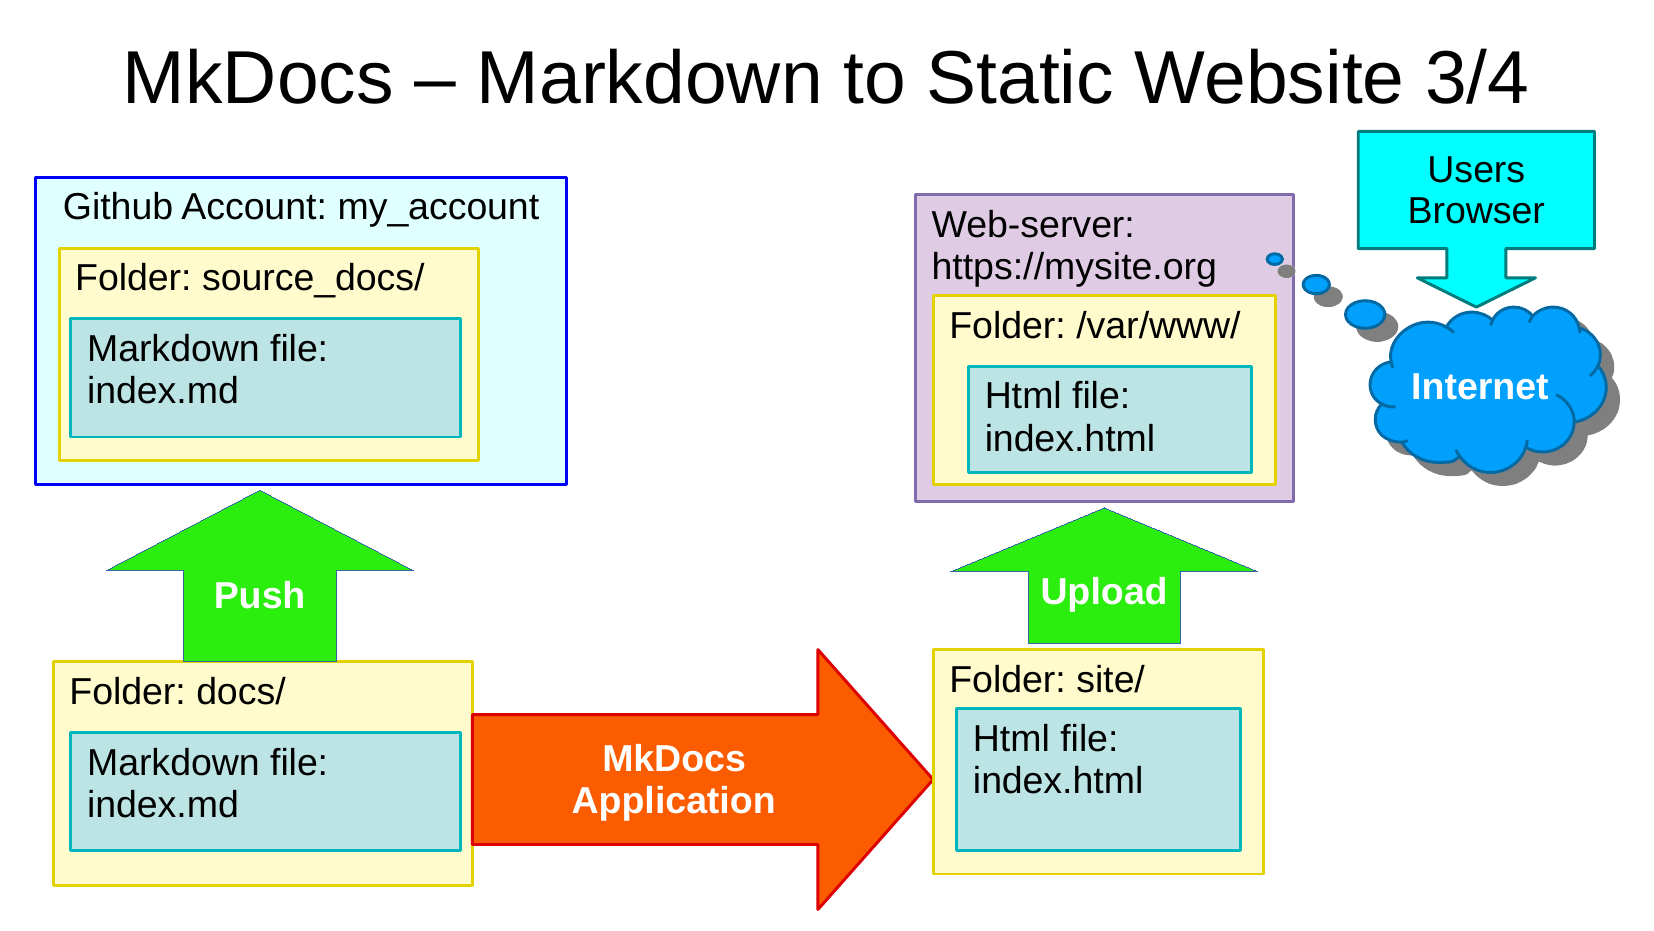

# MkDocs – Markdown to Static Website 3/4
Users Browser
Github Account: my_account
Web-server: https://mysite.org
Folder: source_docs/
Folder: /var/www/
Internet
Markdown file:
index.md
Html file:
index.html
Push
Upload
MkDocs
Application
Folder: site/
Folder: docs/
Html file:
index.html
Markdown file:
index.md